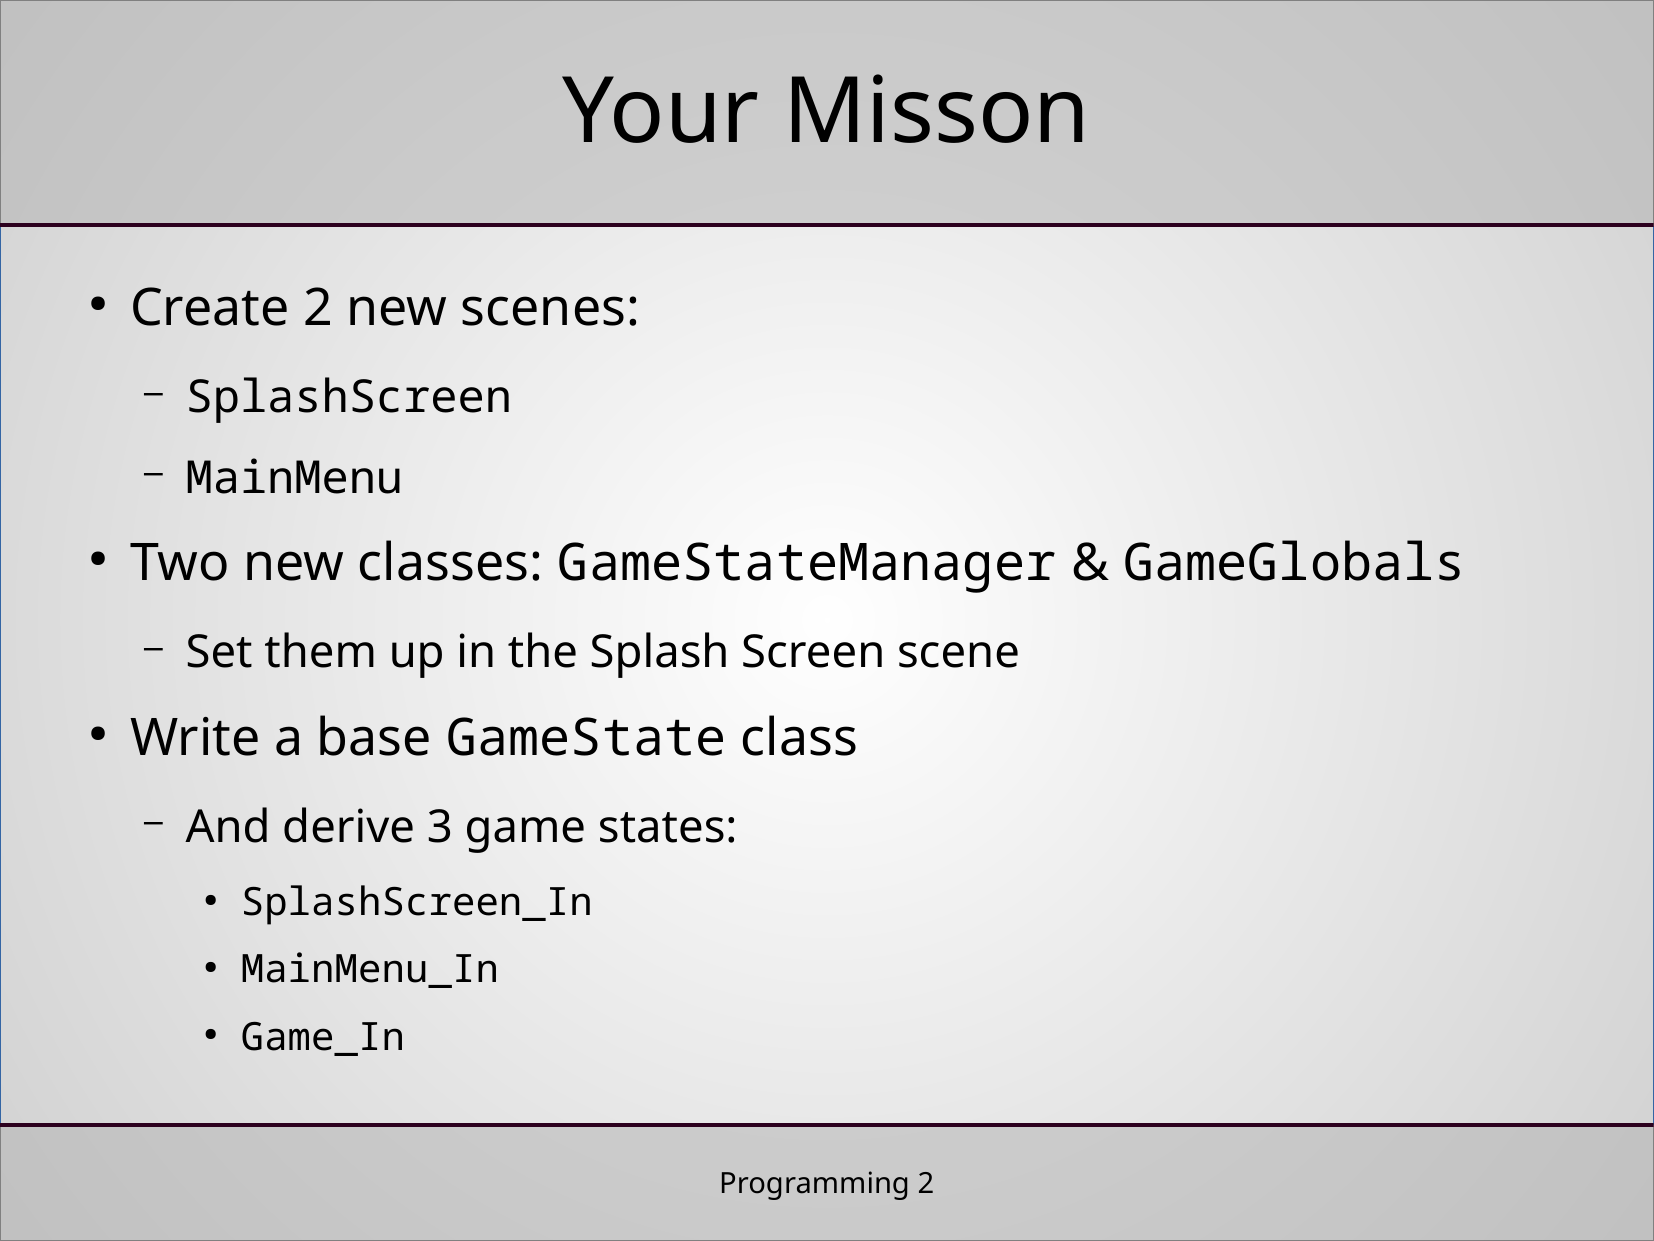

# Your Misson
Create 2 new scenes:
SplashScreen
MainMenu
Two new classes: GameStateManager & GameGlobals
Set them up in the Splash Screen scene
Write a base GameState class
And derive 3 game states:
SplashScreen_In
MainMenu_In
Game_In